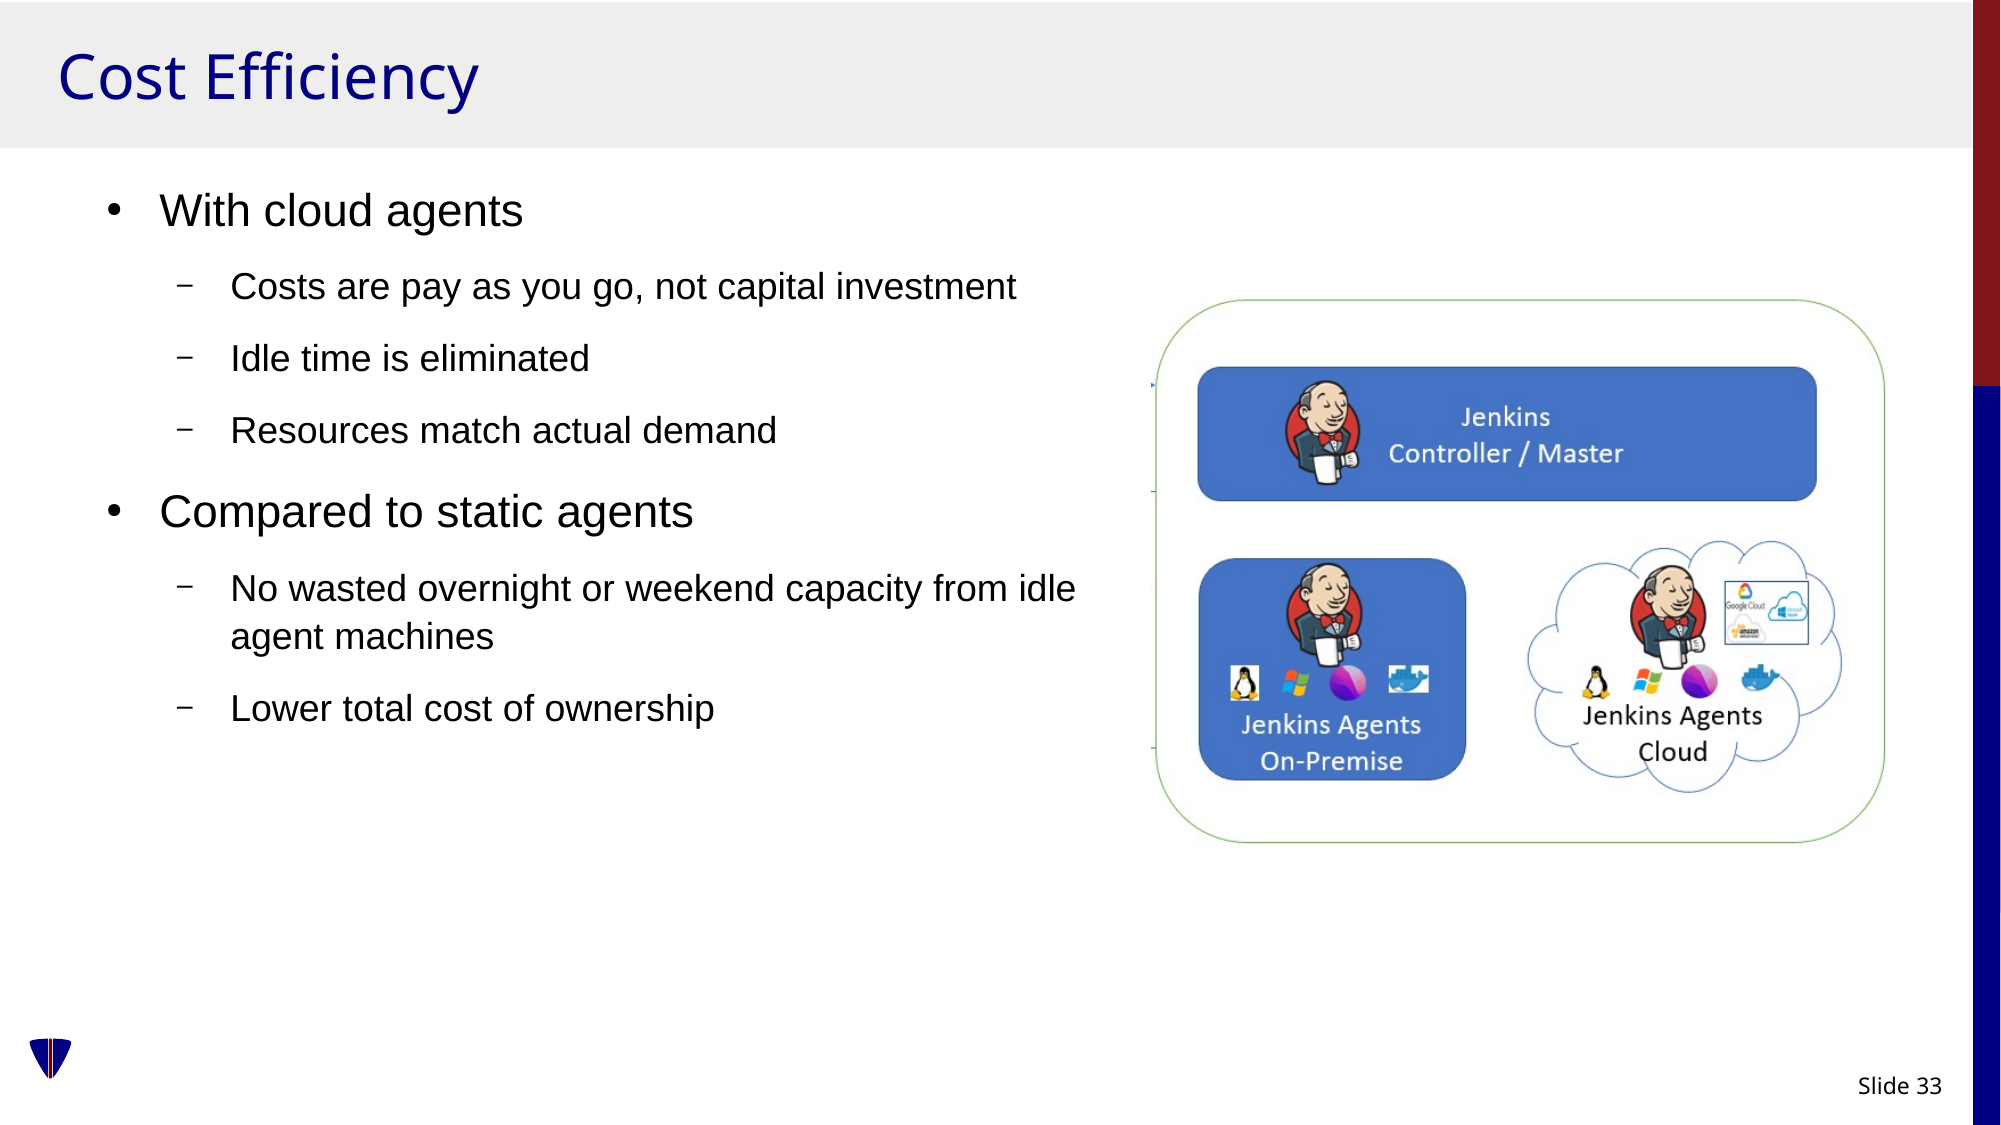

# Cost Efficiency
With cloud agents
Costs are pay as you go, not capital investment
Idle time is eliminated
Resources match actual demand
Compared to static agents
No wasted overnight or weekend capacity from idle agent machines
Lower total cost of ownership